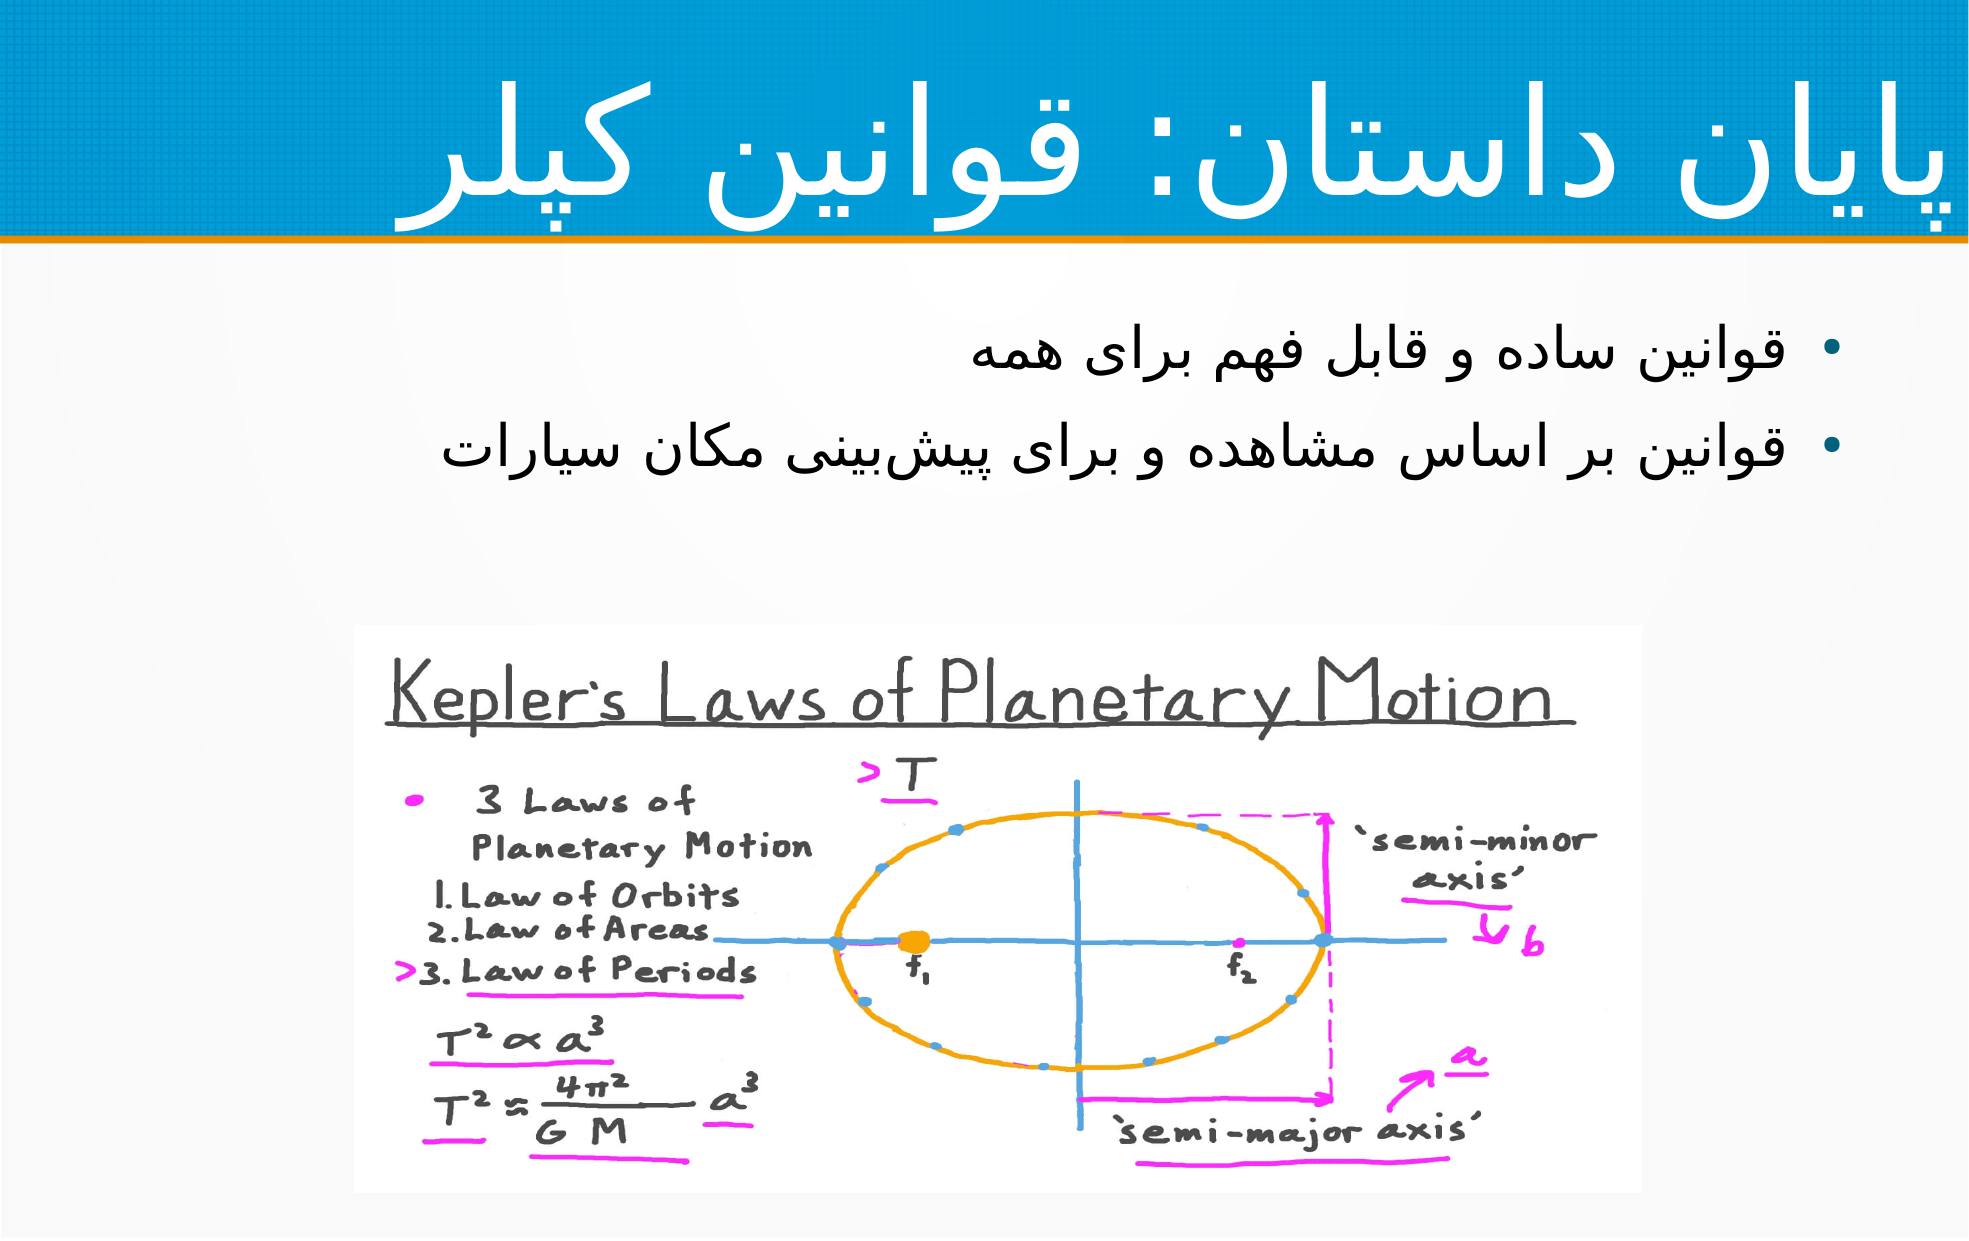

# پایان داستان: قوانین کپلر
قوانین ساده و قابل فهم برای همه
قوانین بر اساس مشاهده و برای پیش‌بینی مکان سیارات